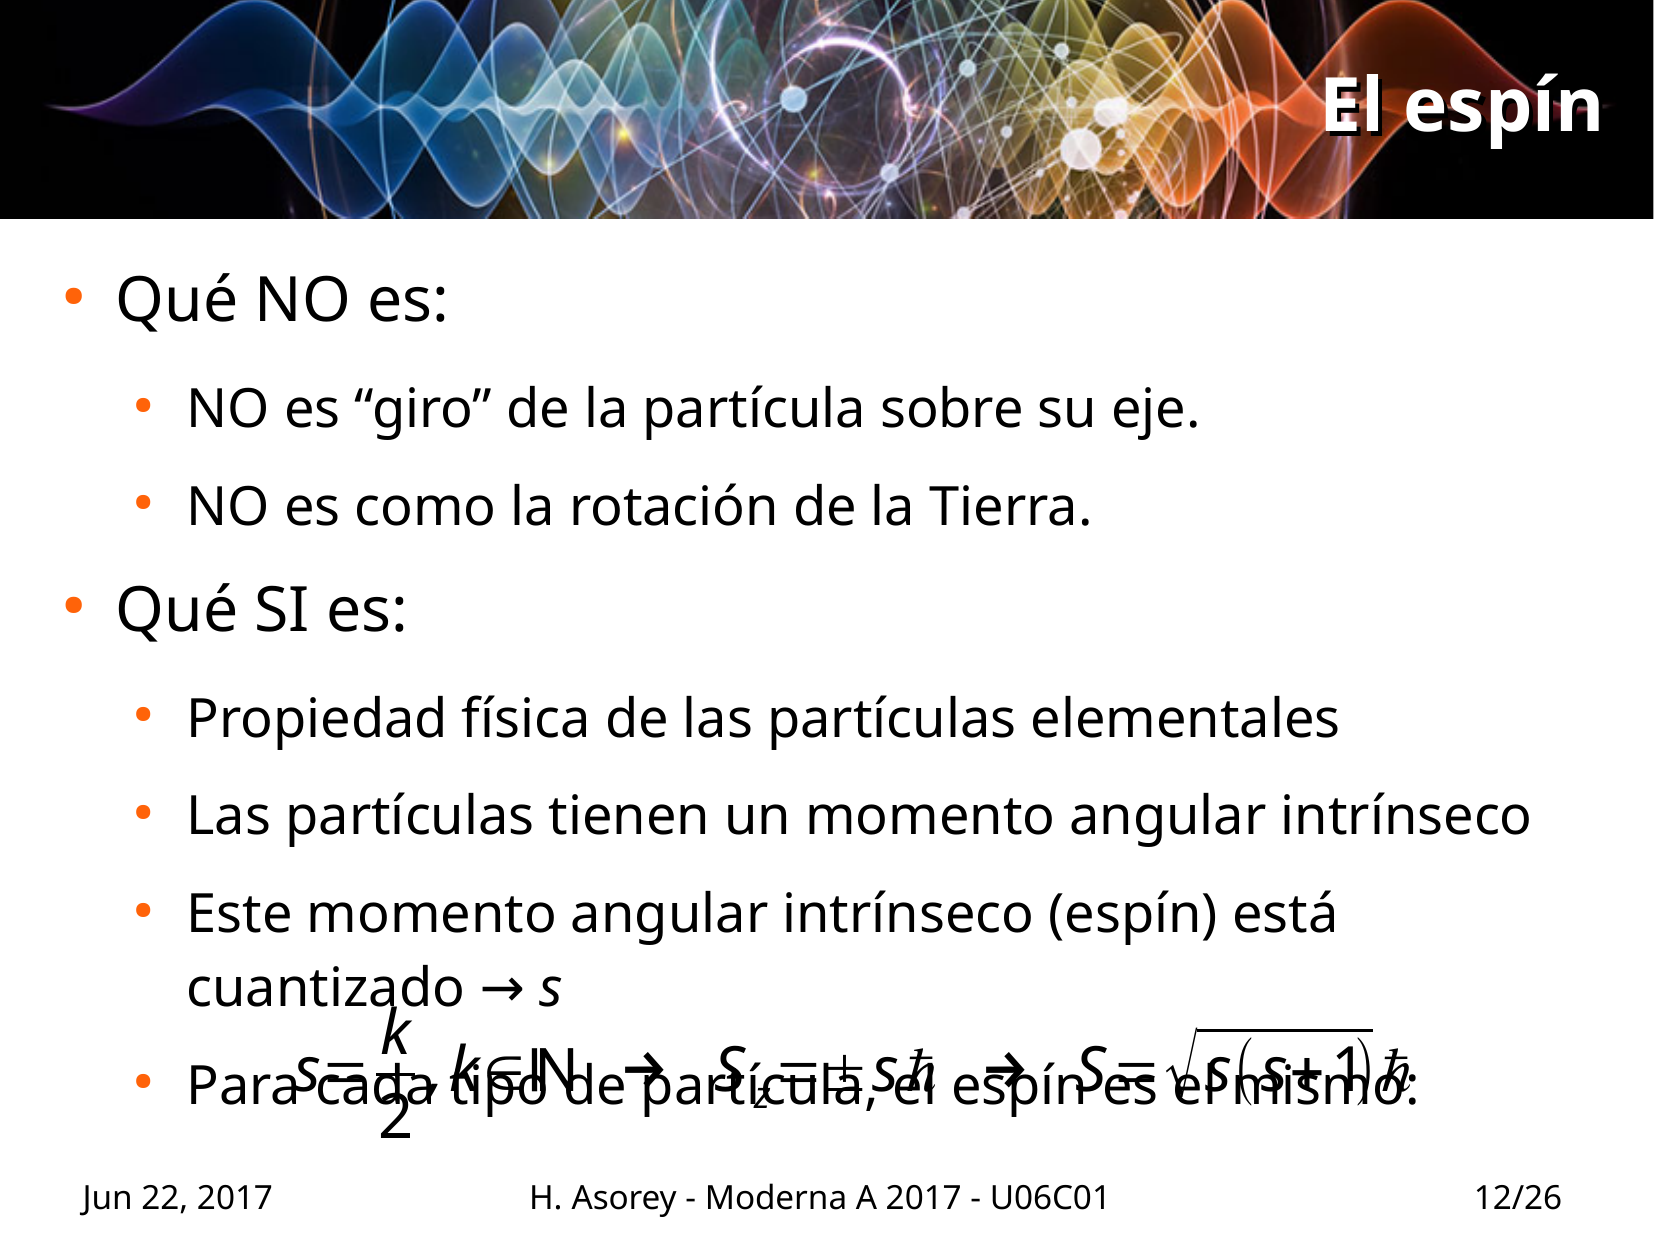

# El espín
Qué NO es:
NO es “giro” de la partícula sobre su eje.
NO es como la rotación de la Tierra.
Qué SI es:
Propiedad física de las partículas elementales
Las partículas tienen un momento angular intrínseco
Este momento angular intrínseco (espín) está cuantizado → s
Para cada tipo de partícula, el espín es el mismo:
Jun 22, 2017
H. Asorey - Moderna A 2017 - U06C01
12